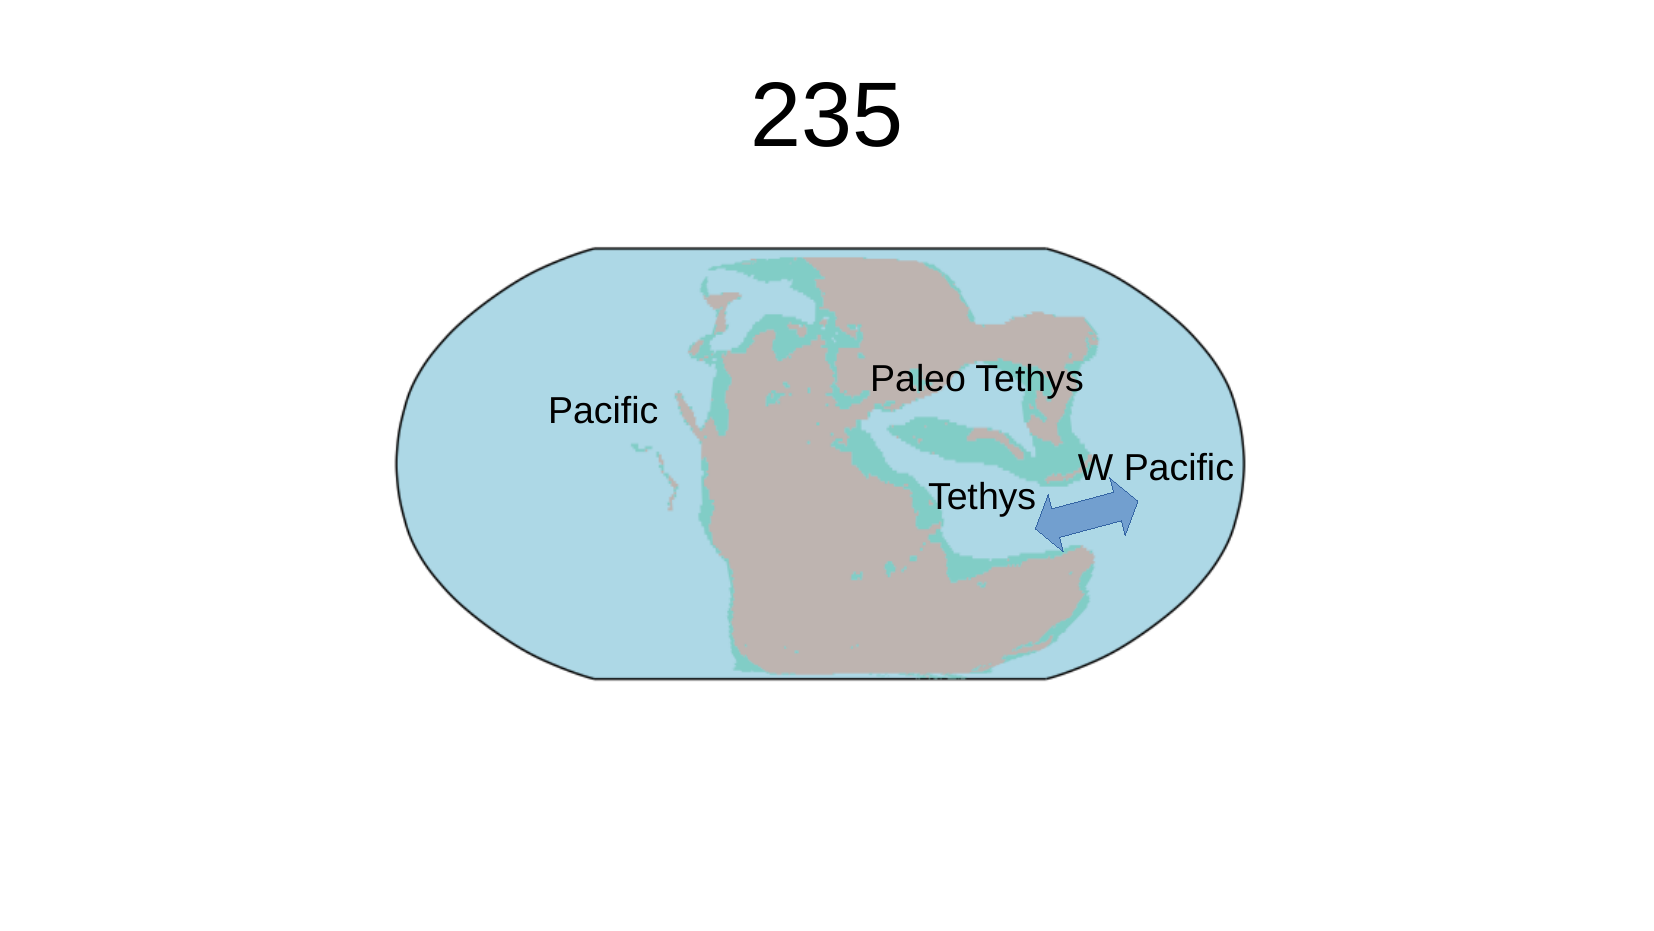

# 235
Paleo Tethys
Pacific
W Pacific
Tethys